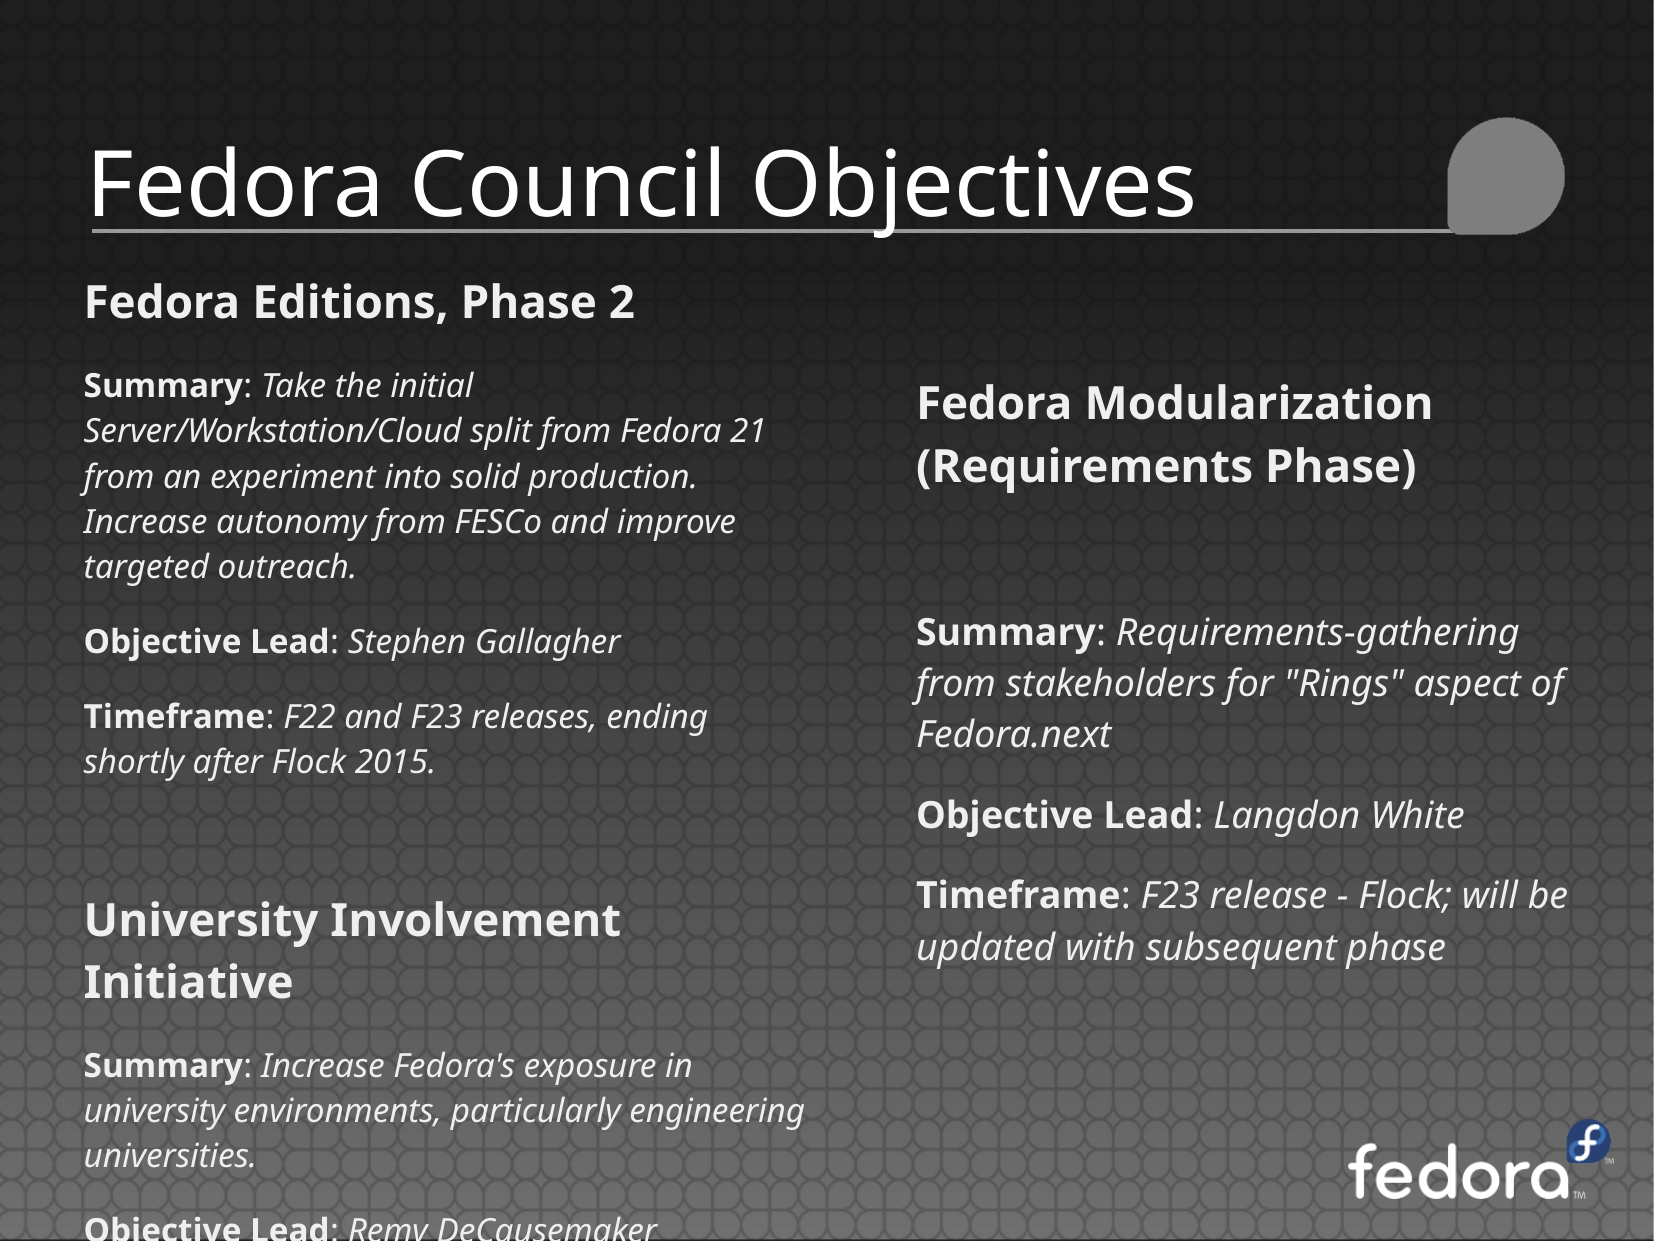

# Fedora Council Objectives
Fedora Editions, Phase 2
Summary: Take the initial Server/Workstation/Cloud split from Fedora 21 from an experiment into solid production. Increase autonomy from FESCo and improve targeted outreach.
Objective Lead: Stephen Gallagher
Timeframe: F22 and F23 releases, ending shortly after Flock 2015.
University Involvement Initiative
Summary: Increase Fedora's exposure in university environments, particularly engineering universities.
Objective Lead: Remy DeCausemaker
Timeframe: 2015-2016 academic year
Fedora Modularization (Requirements Phase)
Summary: Requirements-gathering from stakeholders for "Rings" aspect of Fedora.next
Objective Lead: Langdon White
Timeframe: F23 release - Flock; will be updated with subsequent phase